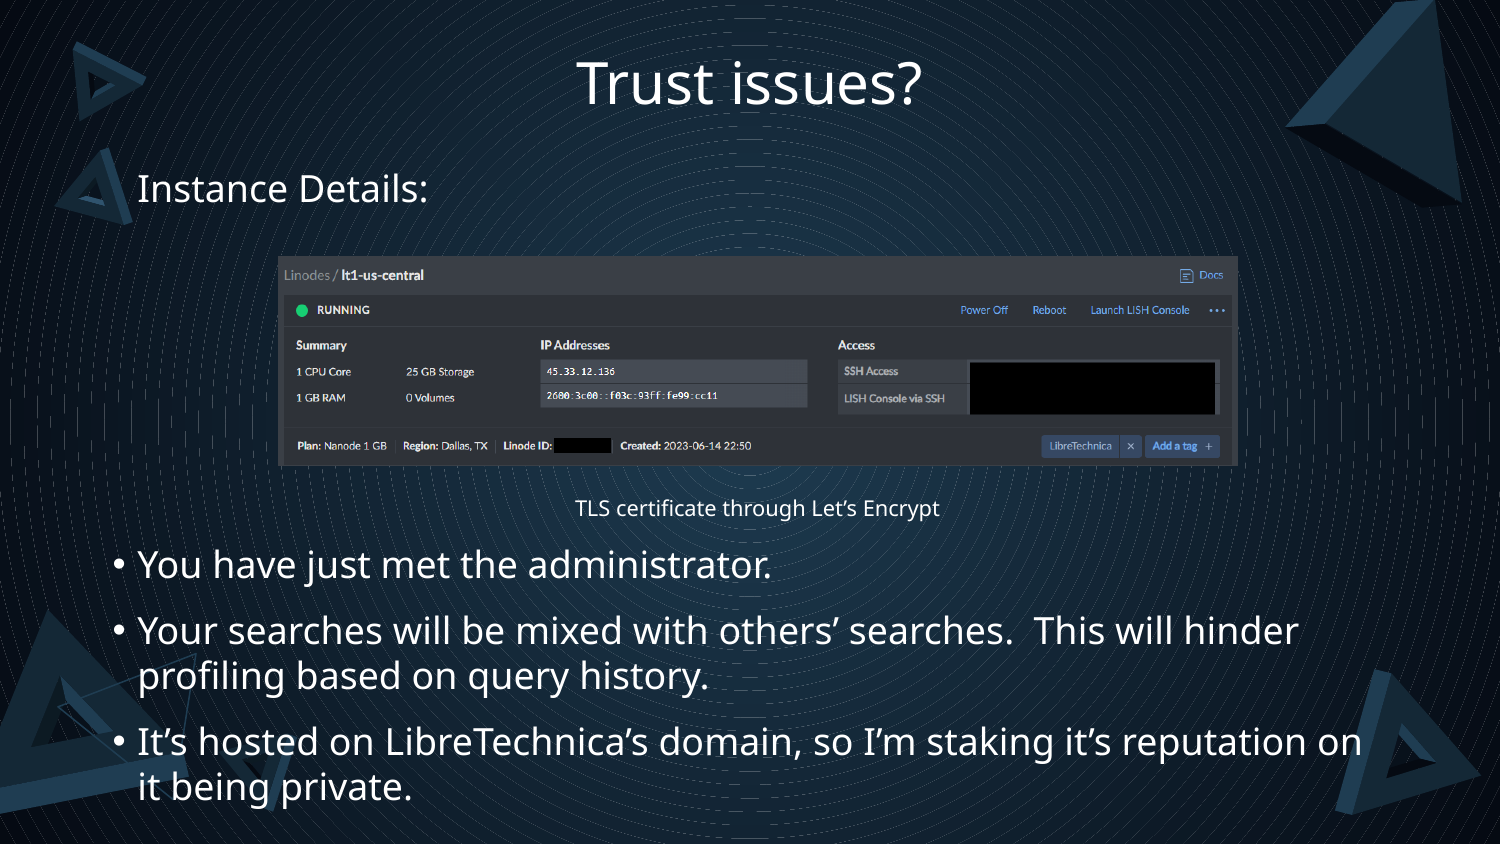

# Trust issues?
Instance Details:
TLS certificate through Let’s Encrypt
You have just met the administrator.
Your searches will be mixed with others’ searches. This will hinder profiling based on query history.
It’s hosted on LibreTechnica’s domain, so I’m staking it’s reputation on it being private.